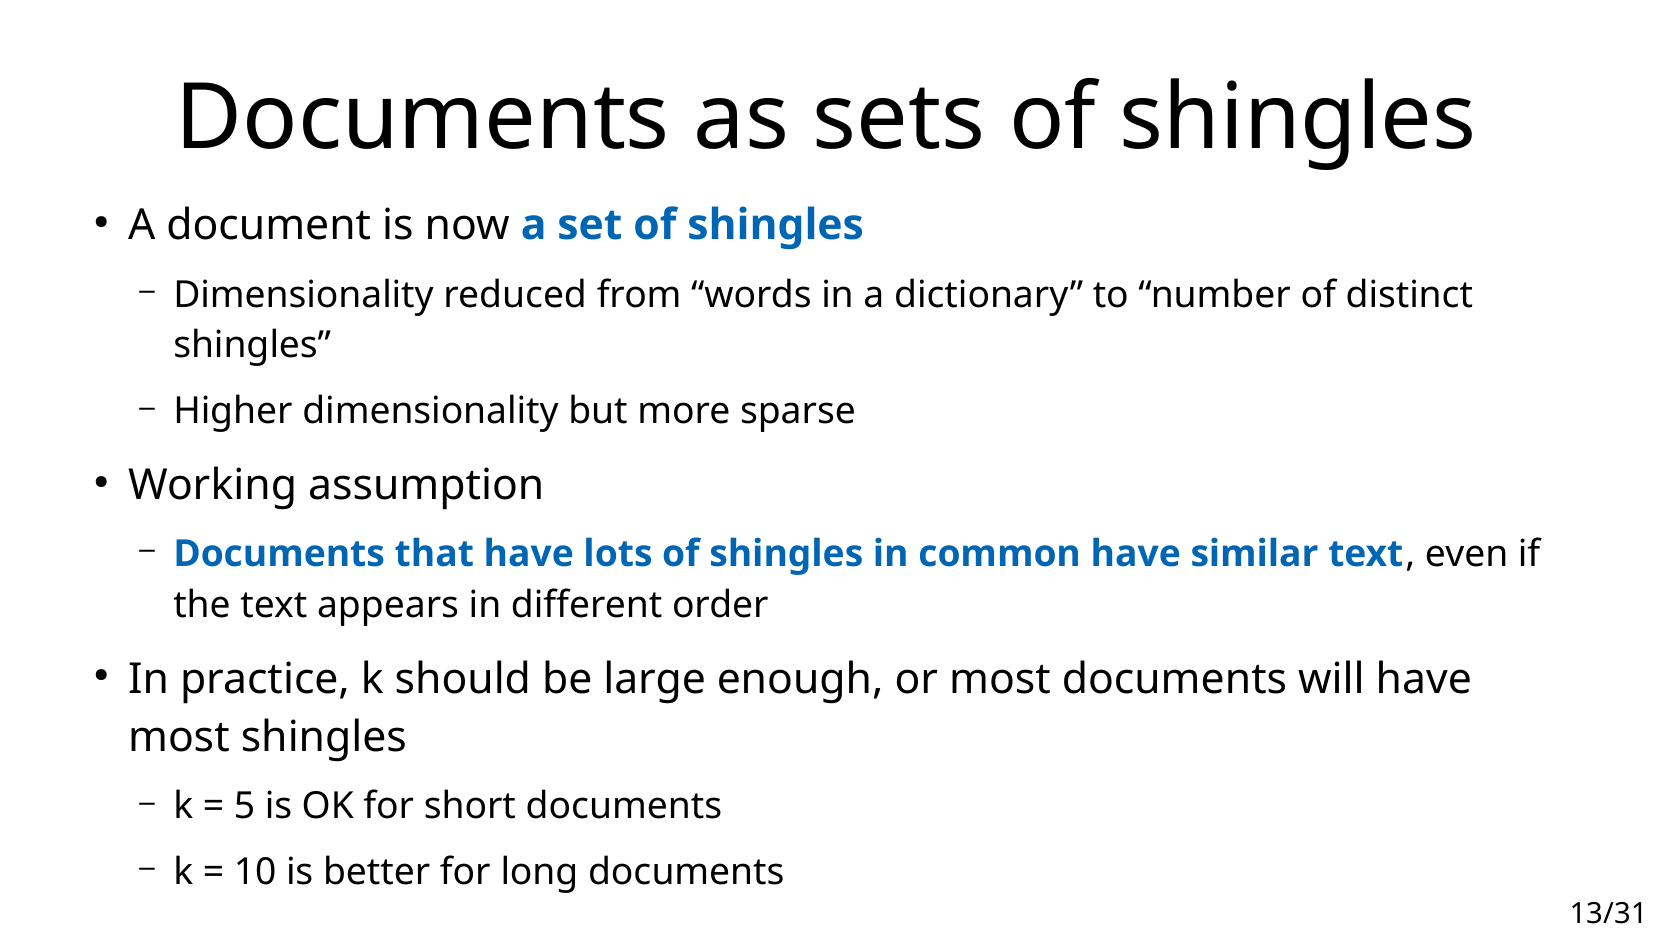

# Documents as sets of shingles
A document is now a set of shingles
Dimensionality reduced from “words in a dictionary” to “number of distinct shingles”
Higher dimensionality but more sparse
Working assumption
Documents that have lots of shingles in common have similar text, even if the text appears in different order
In practice, k should be large enough, or most documents will have most shingles
k = 5 is OK for short documents
k = 10 is better for long documents
13